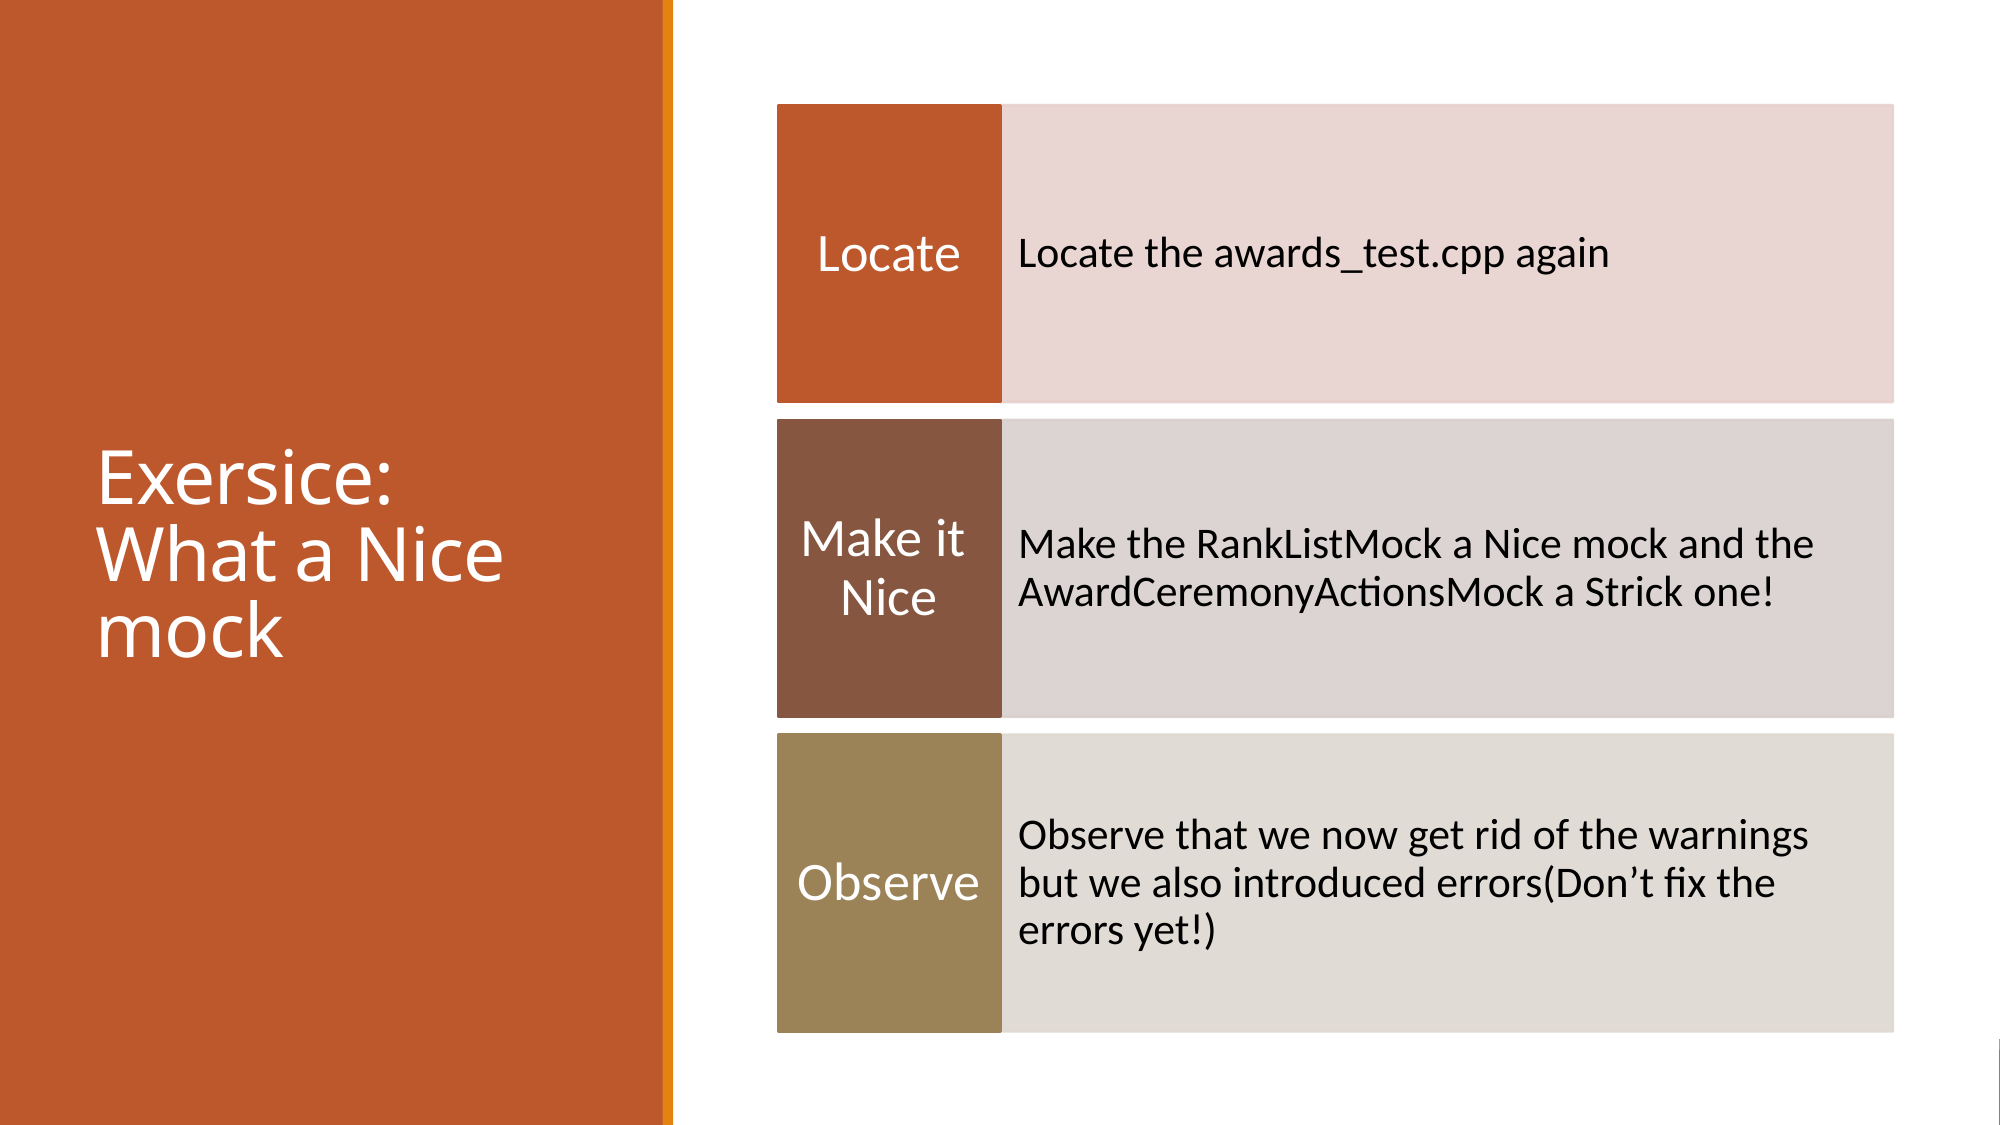

# Exersice: What a Nice mock
Locate
Locate the awards_test.cpp again
Make it Nice
Make the RankListMock a Nice mock and the AwardCeremonyActionsMock a Strick one!
Observe
Observe that we now get rid of the warnings but we also introduced errors(Don’t fix the errors yet!)